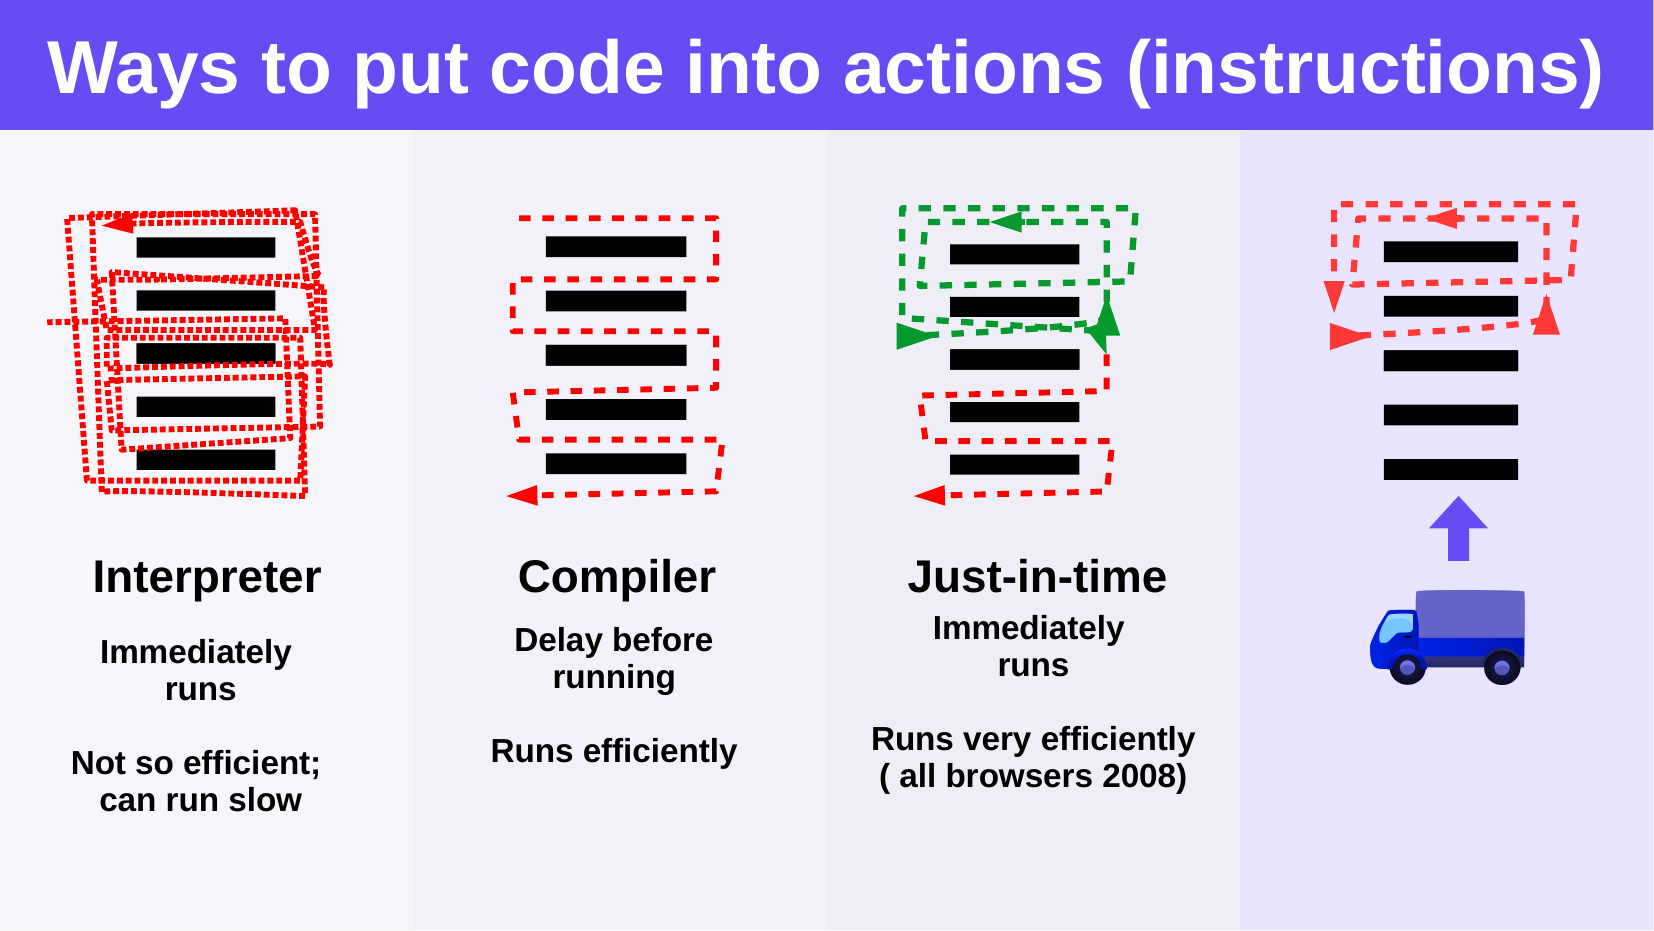

Ways to put code into actions (instructions)
Interpreter
Compiler
Just-in-time
Immediately
runs
Runs very efficiently
( all browsers 2008)
Delay before running
Runs efficiently
Immediately
runs
Not so efficient;
can run slow